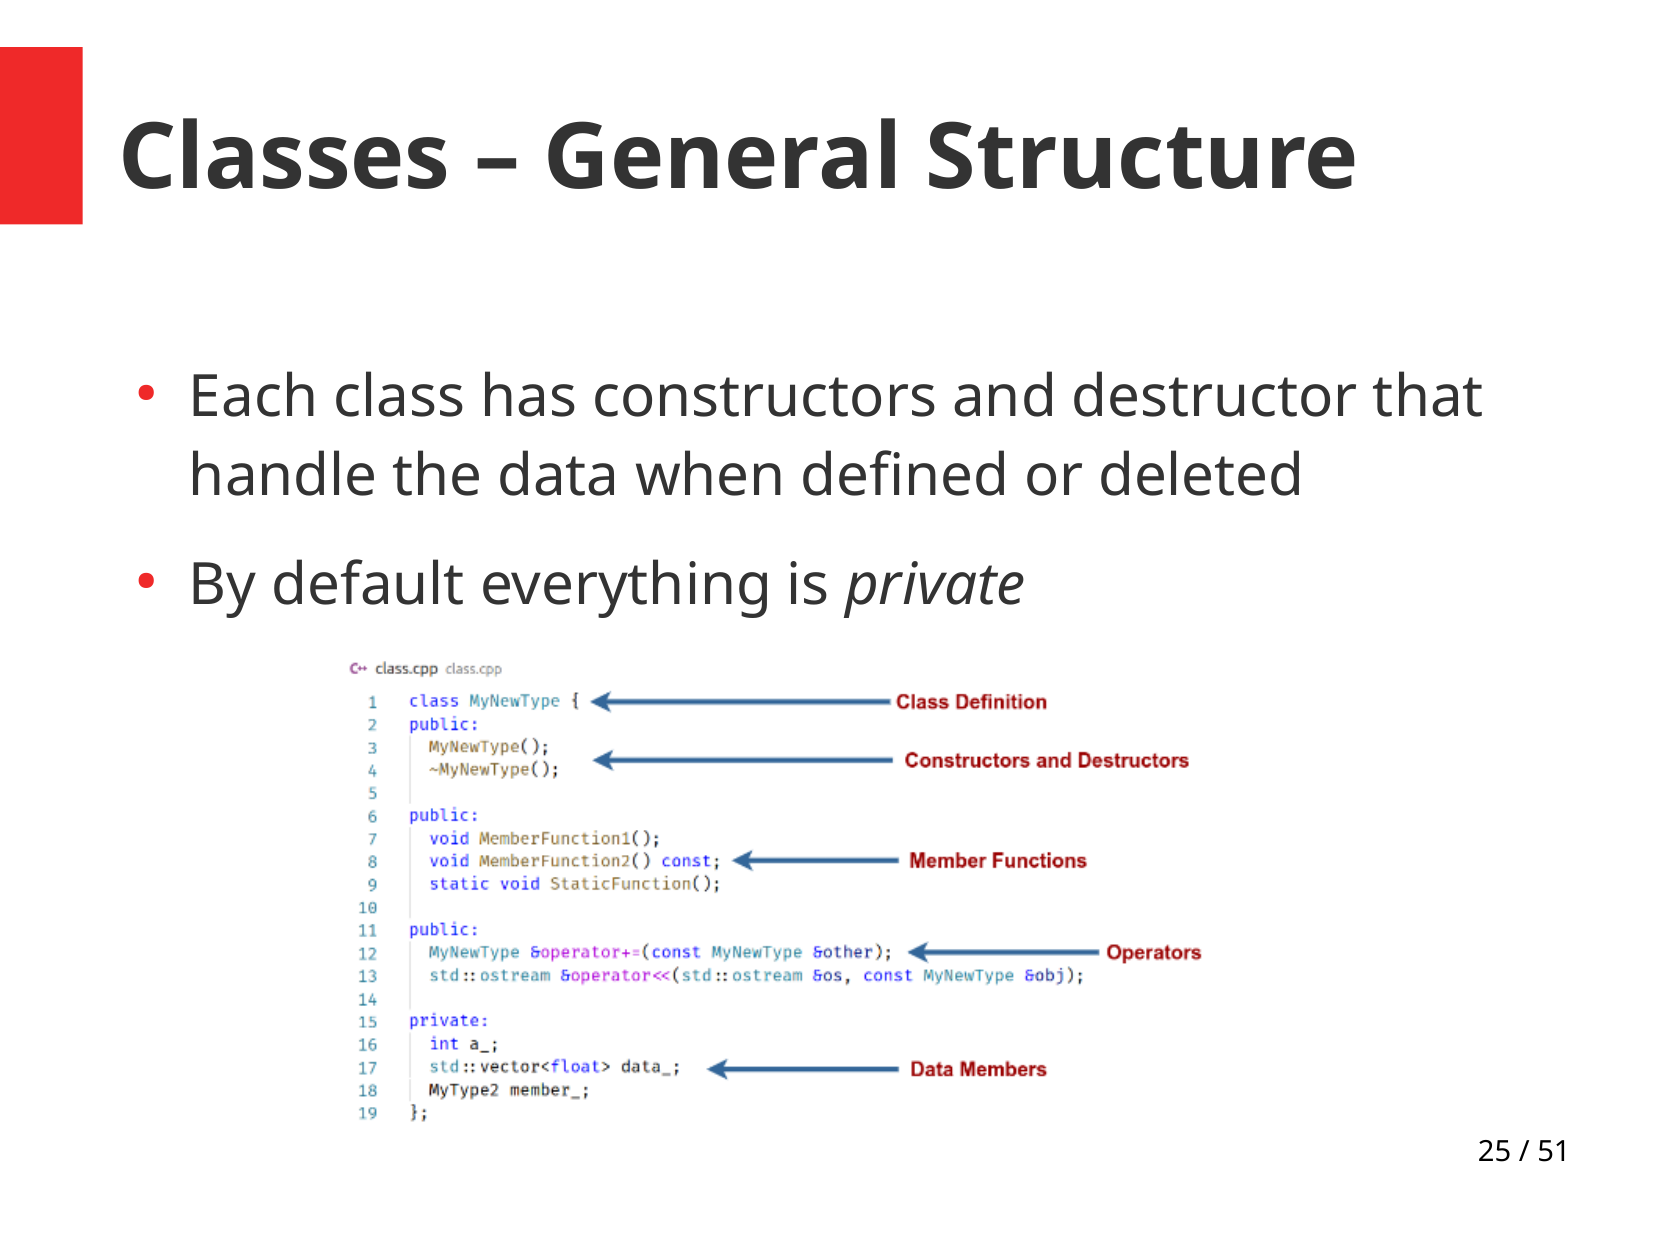

# Classes – General Structure
Each class has constructors and destructor that handle the data when defined or deleted
By default everything is private
25